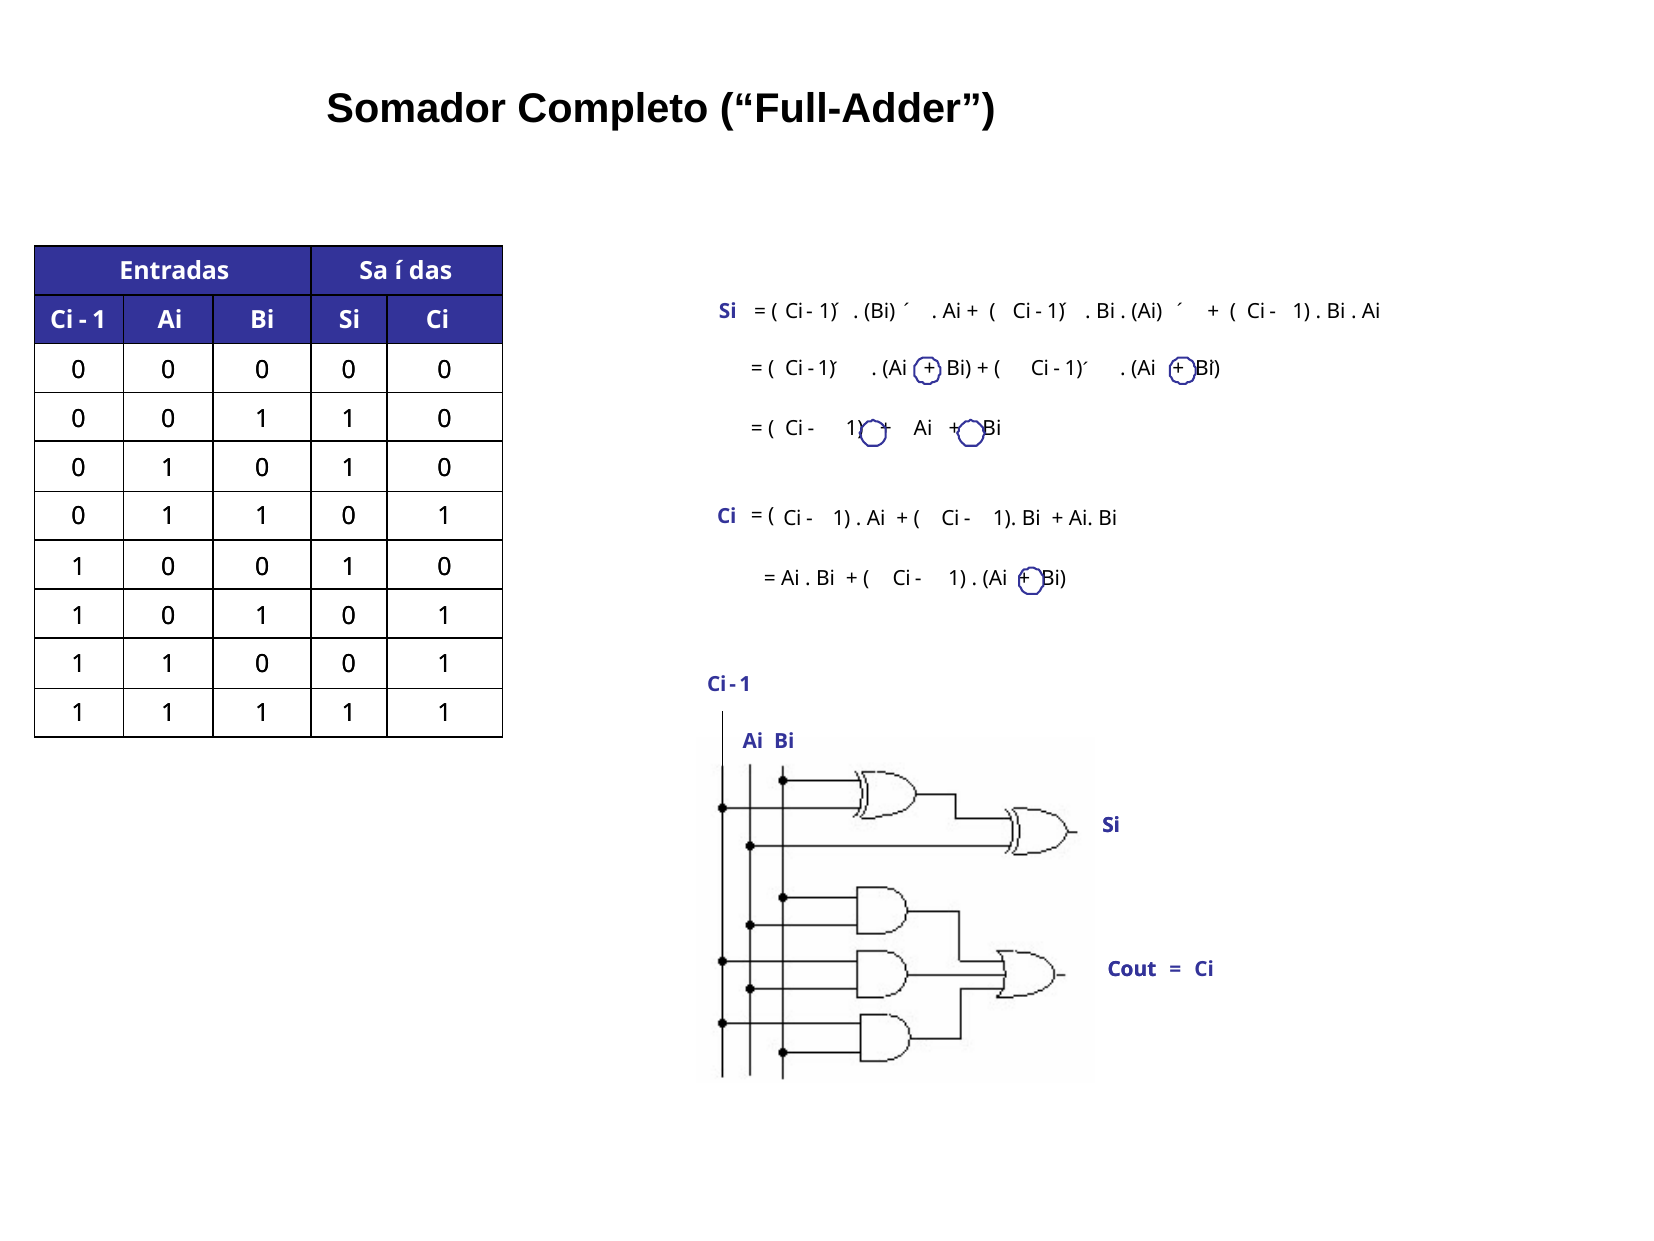

Somador Completo (“Full-Adder”)
Entradas
Entradas
Sa
Sa
í
í
das
das
Si
= (
Ci
-
1)
´
. (Bi)
´
. Ai + (
Ci
-
1)
´
. Bi . (Ai)
´
+ (
Ci
-
1) . Bi . Ai
Ci
Cin
-
1
Ai
Ai
Bi
Bi
Si
Si
Cout
Ci
0
0
0
0
0
0
0
0
0
0
= (
Ci
-
1)
. (Ai + Bi) + (
Ci
-
1)
. (Ai + Bi)
´
´
´
0
0
0
0
1
1
1
1
0
0
= (
Ci
-
1) + Ai + Bi
0
0
1
1
0
0
1
1
0
0
0
0
1
1
1
1
0
0
1
1
= (
Ci
Ci
-
1) . Ai + (
Ci
-
1). Bi + Ai. Bi
1
1
0
0
0
0
1
1
0
0
= Ai . Bi + (
Ci
-
1) . (Ai + Bi)
1
1
0
0
1
1
0
0
1
1
1
1
1
1
0
0
0
0
1
1
Ci
-
1
1
1
1
1
1
1
1
1
1
1
Ai Bi
Si
Si
Cout
Cout
=
Ci